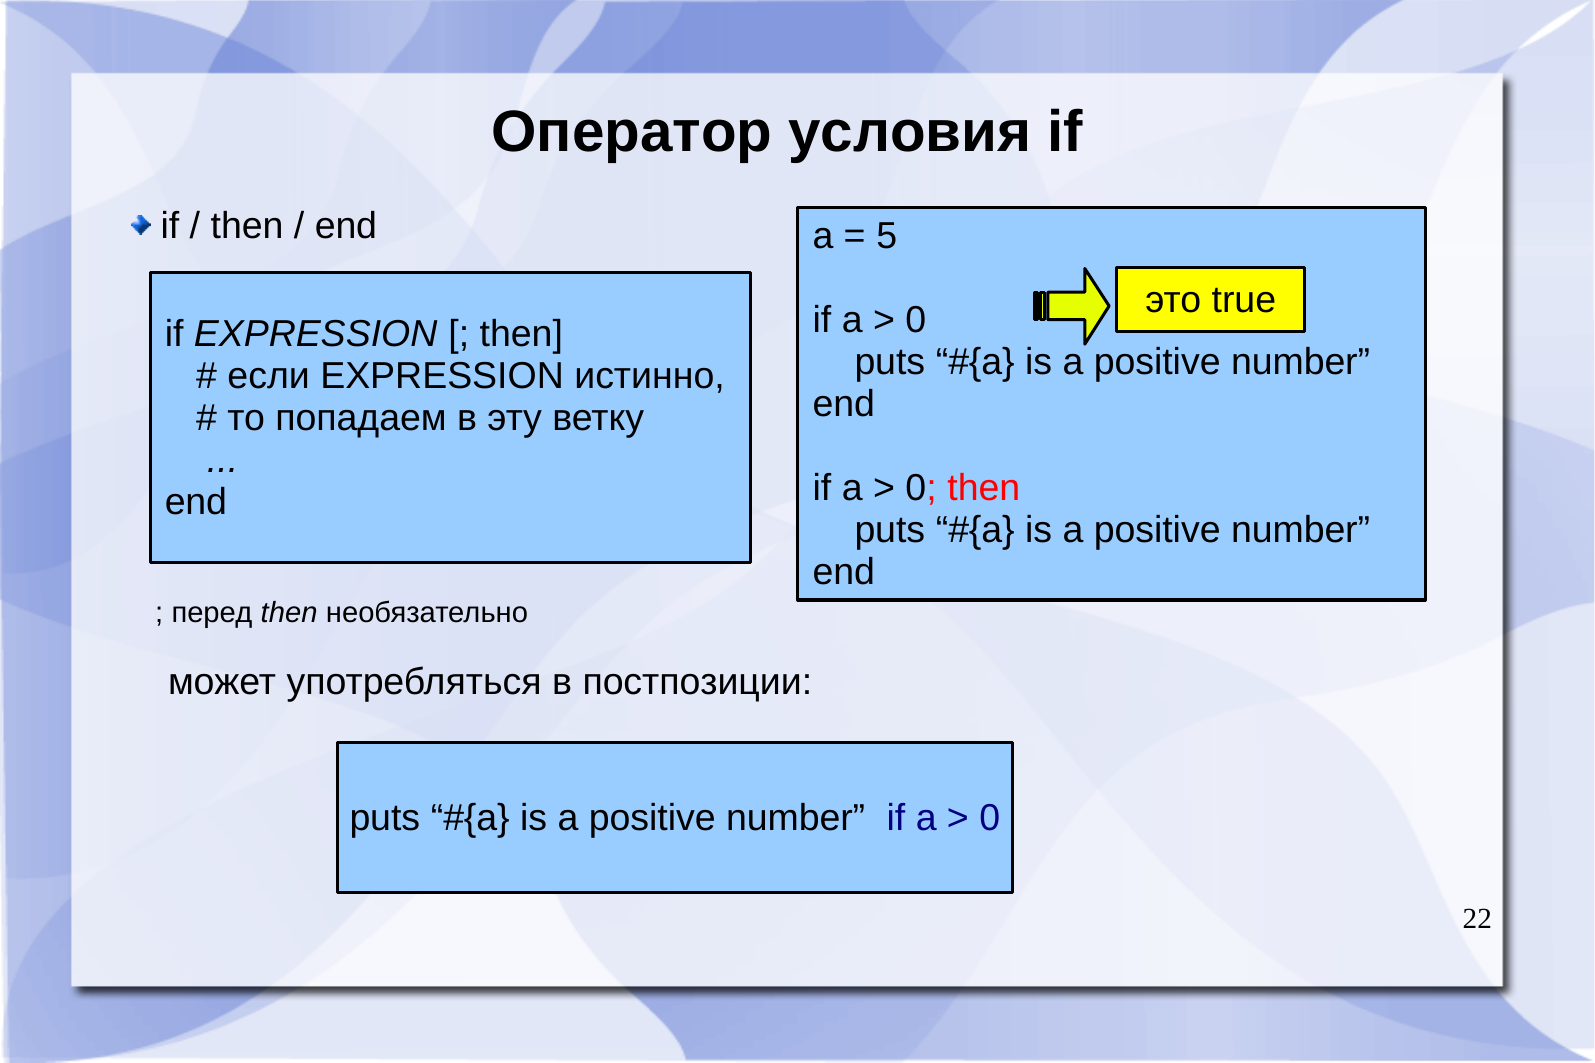

# Оператор условия if
 if / then / end
a = 5
if a > 0
 puts “#{a} is a positive number”
end
if a > 0; then
 puts “#{a} is a positive number”
end
это true
if EXPRESSION [; then]
 # если EXPRESSION истинно,
 # то попадаем в эту ветку
 ...
end
; перед then необязательно
может употребляться в постпозиции:
puts “#{a} is a positive number” if a > 0
22